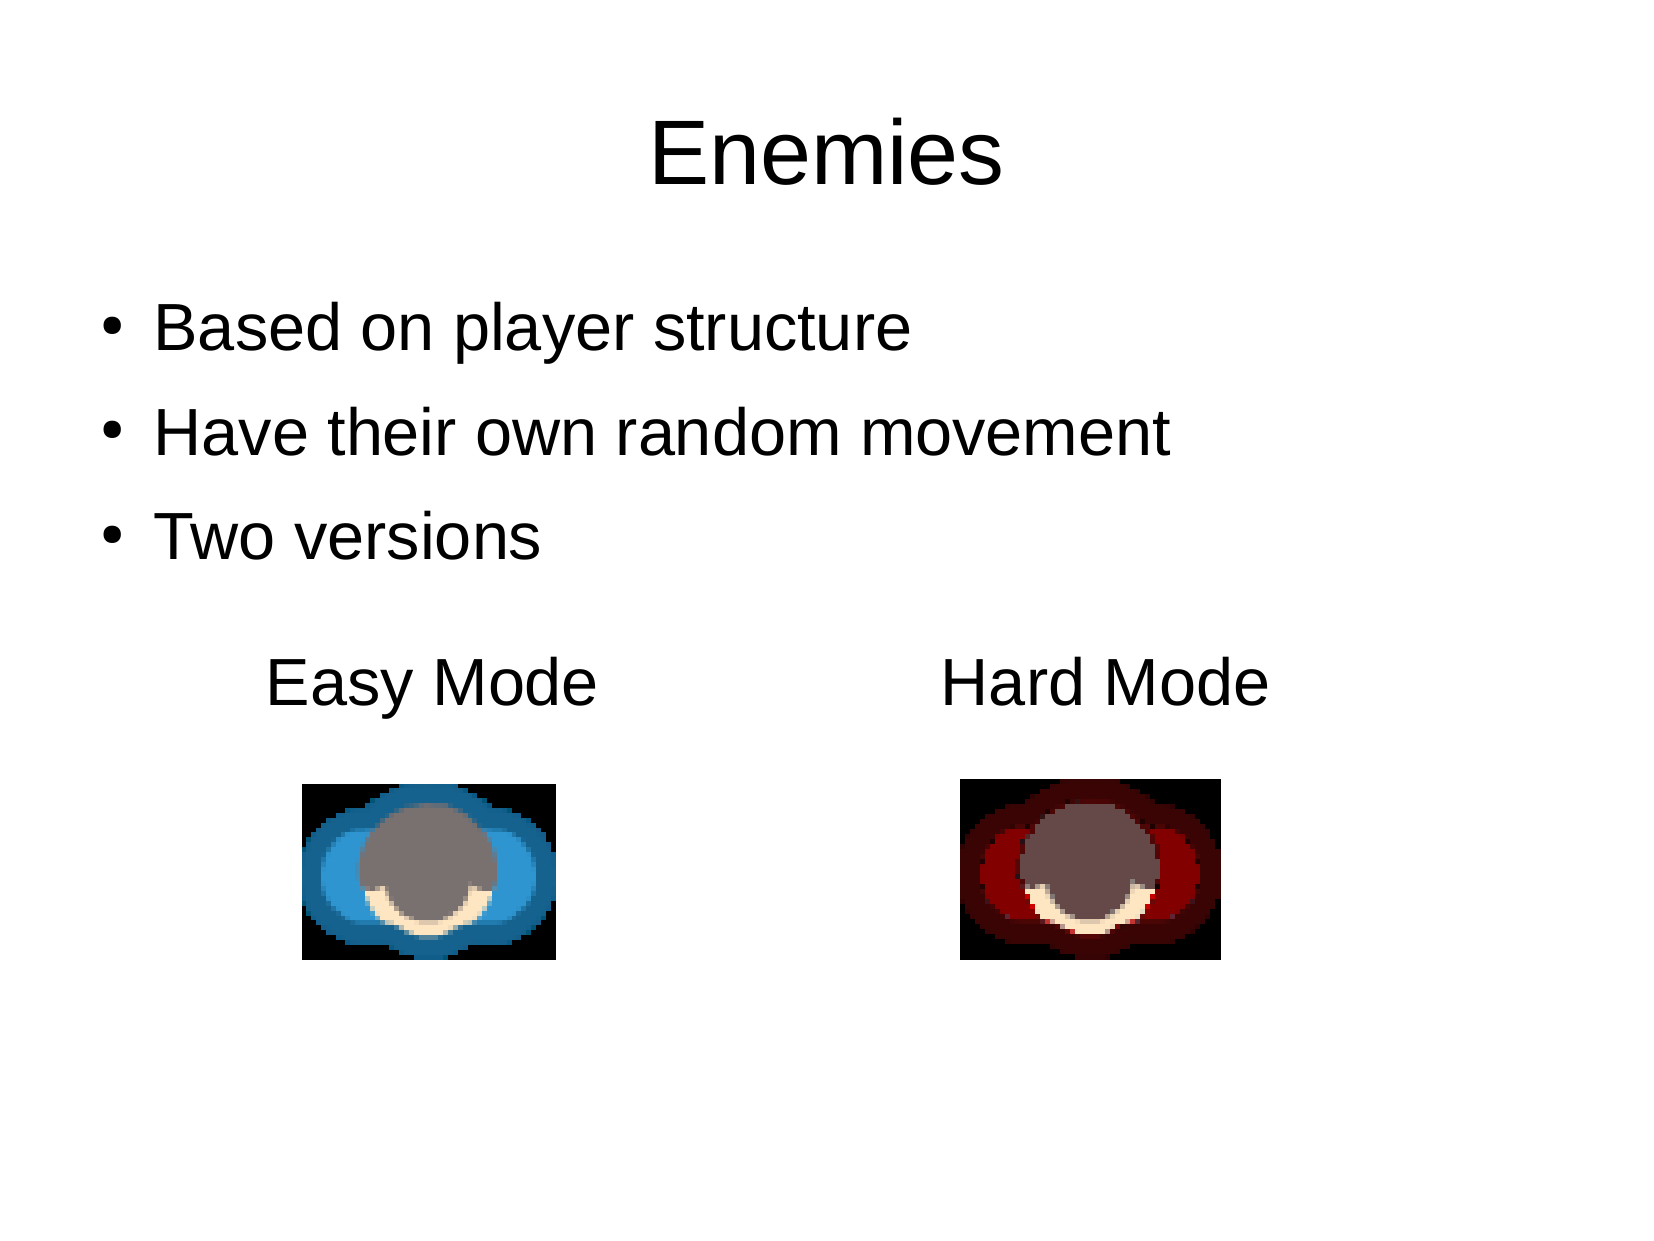

# Enemies
Based on player structure
Have their own random movement
Two versions
Easy Mode					Hard Mode